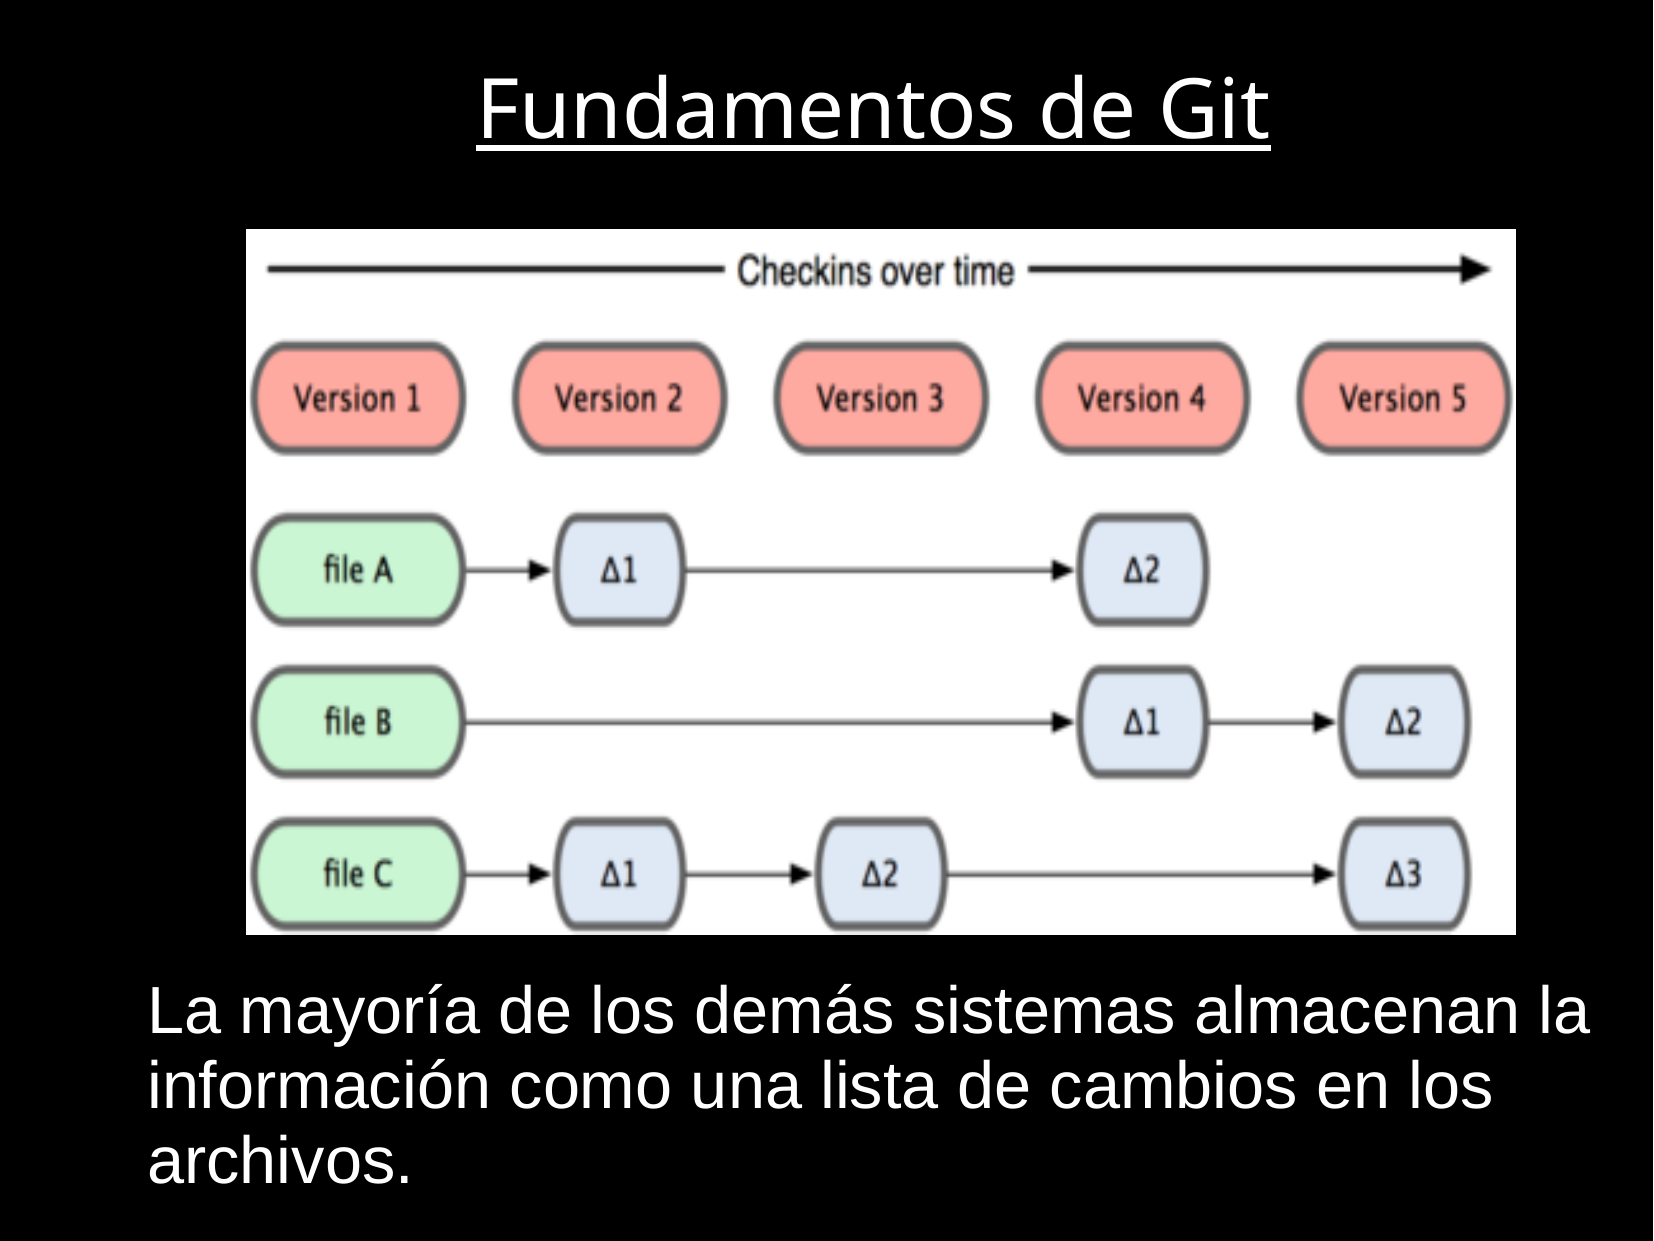

Fundamentos de Git
La mayoría de los demás sistemas almacenan la información como una lista de cambios en los archivos.